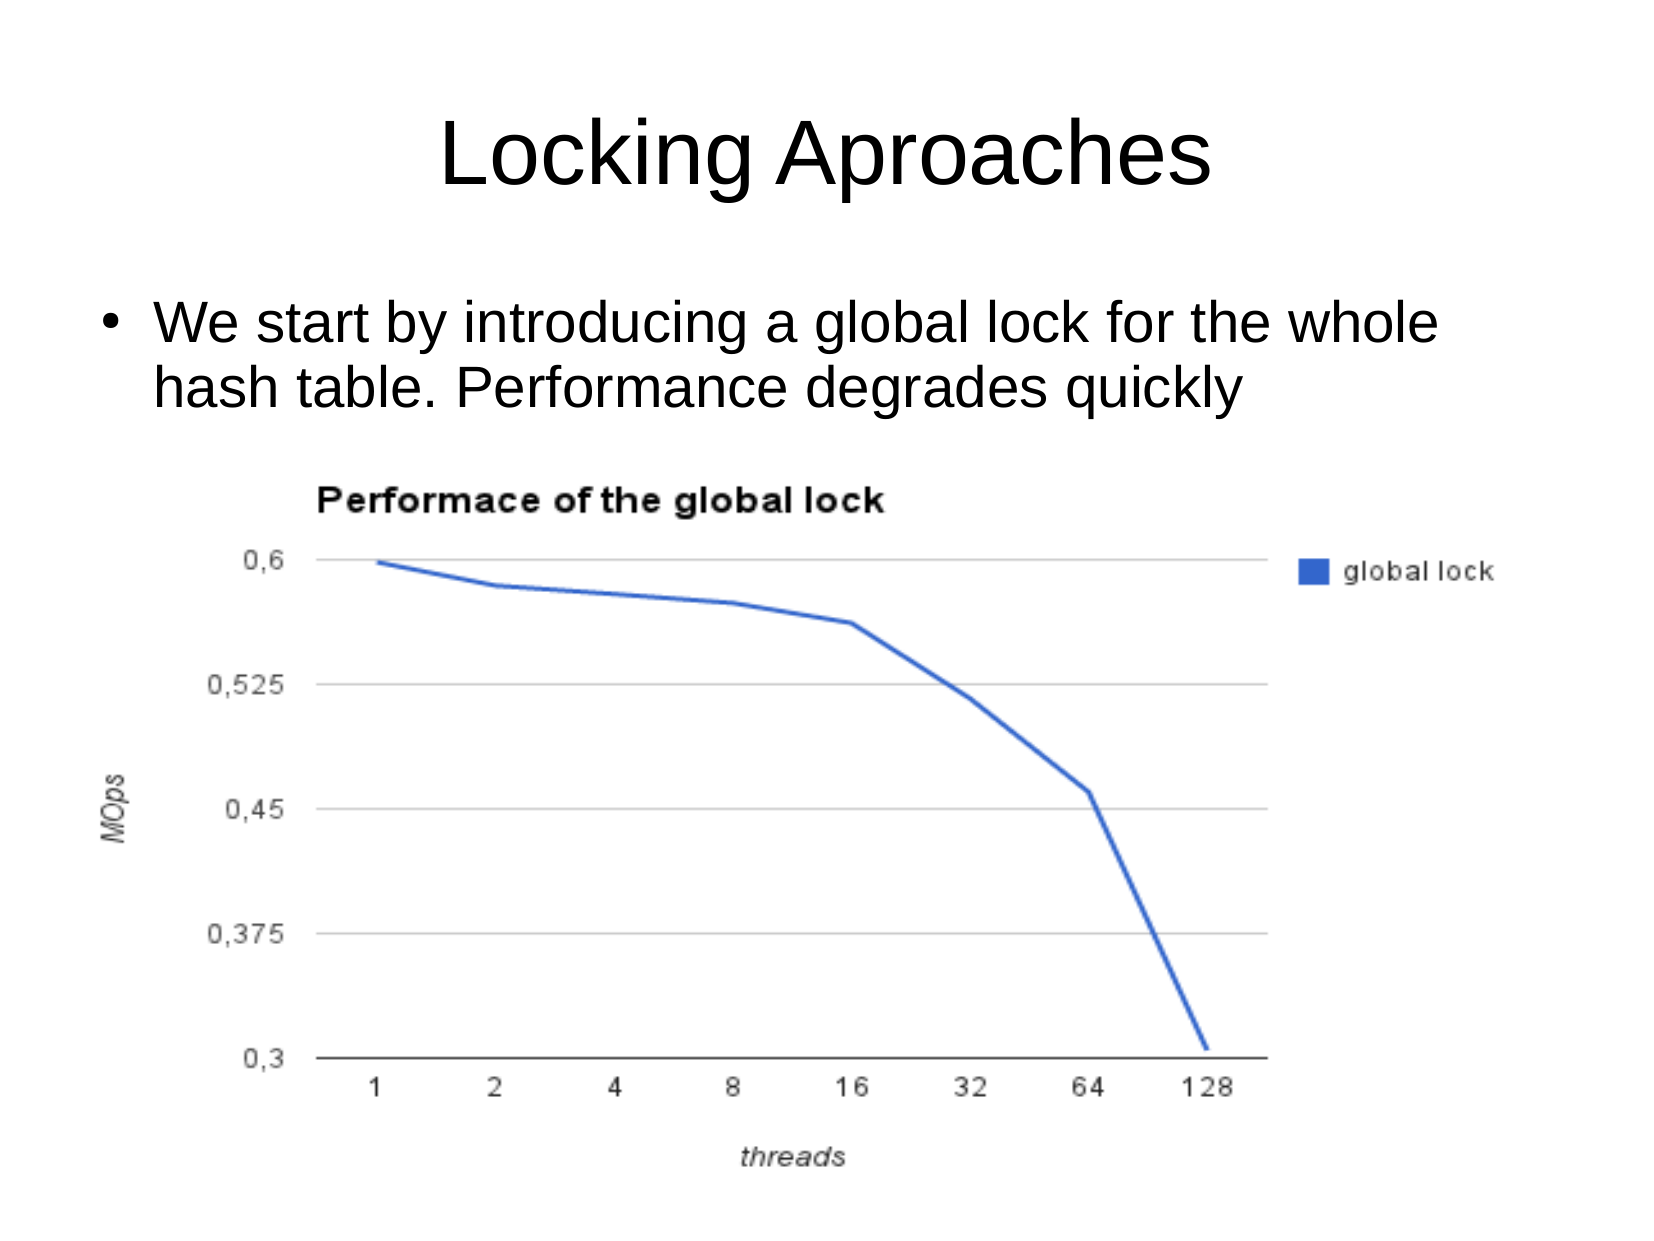

# Locking Aproaches
We start by introducing a global lock for the whole hash table. Performance degrades quickly